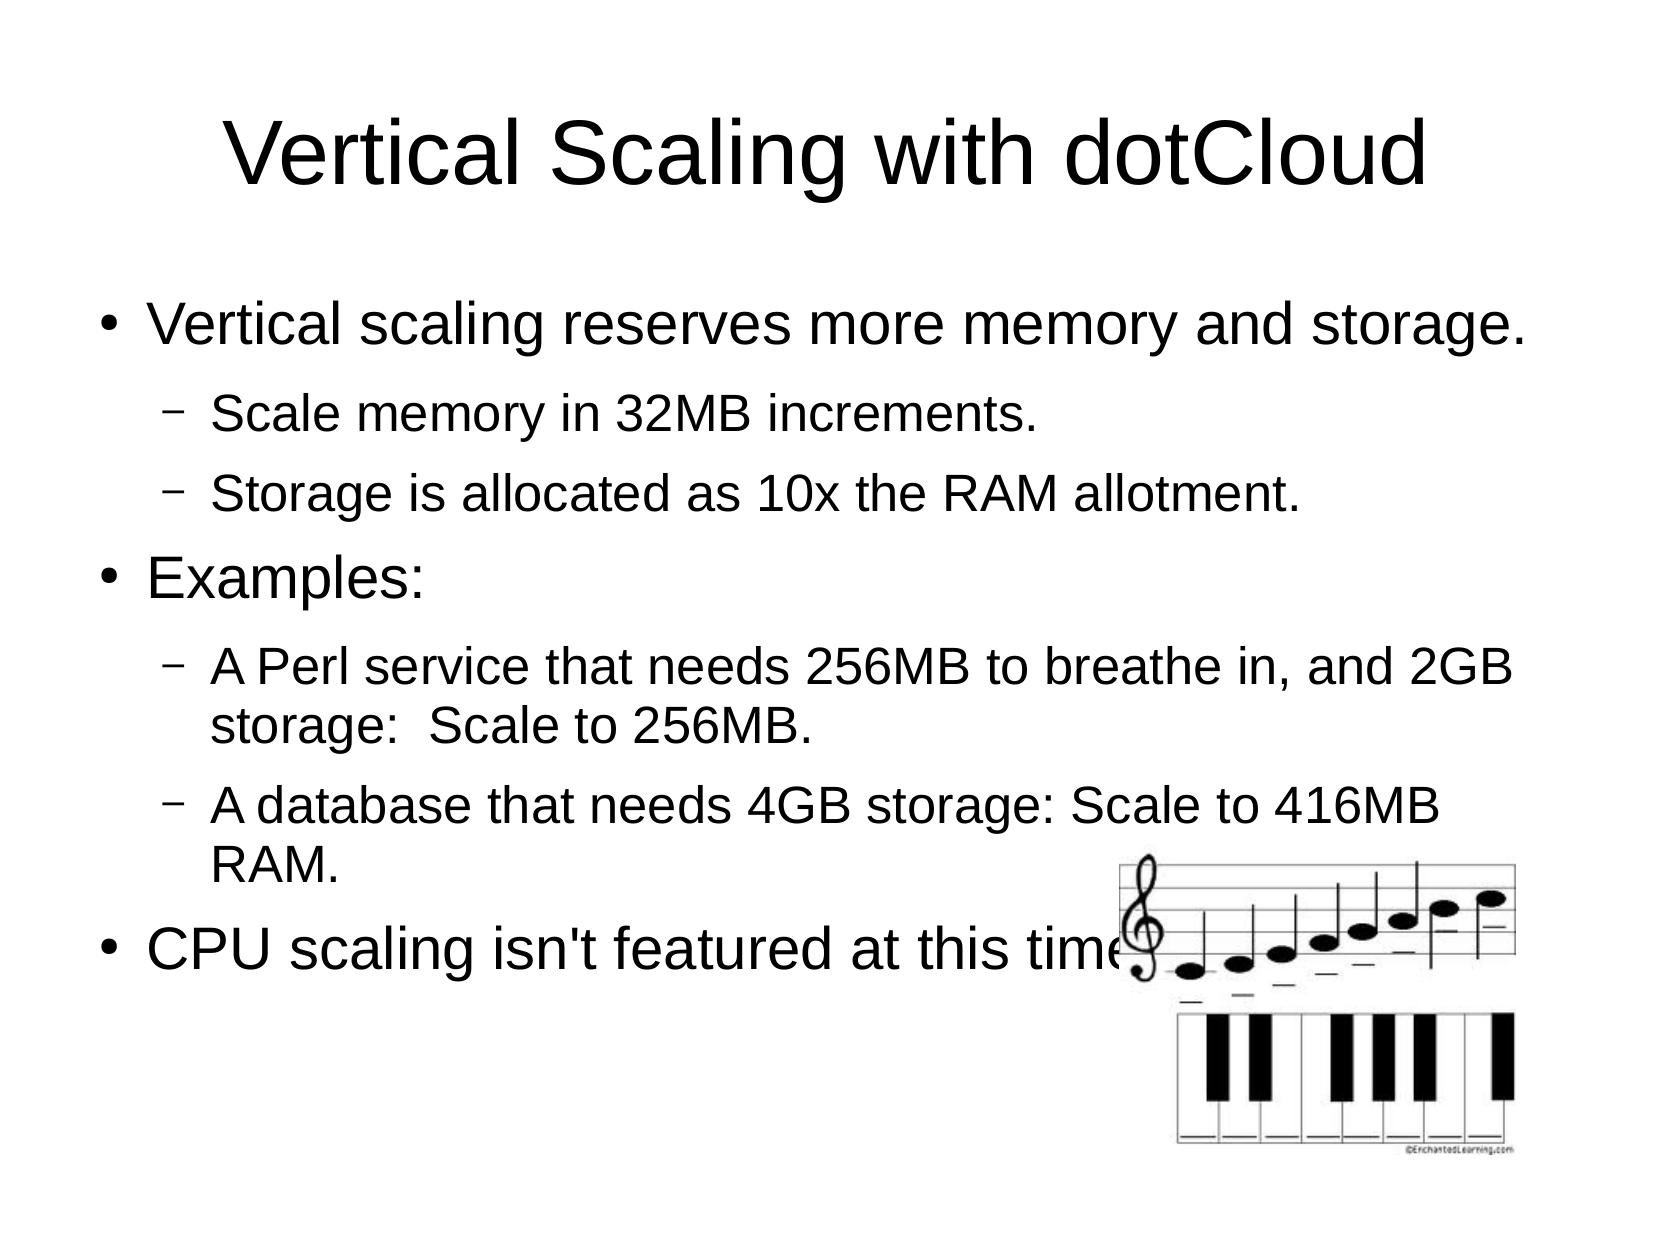

# Vertical Scaling with dotCloud
Vertical scaling reserves more memory and storage.
Scale memory in 32MB increments.
Storage is allocated as 10x the RAM allotment.
Examples:
A Perl service that needs 256MB to breathe in, and 2GB storage: Scale to 256MB.
A database that needs 4GB storage: Scale to 416MB RAM.
CPU scaling isn't featured at this time.